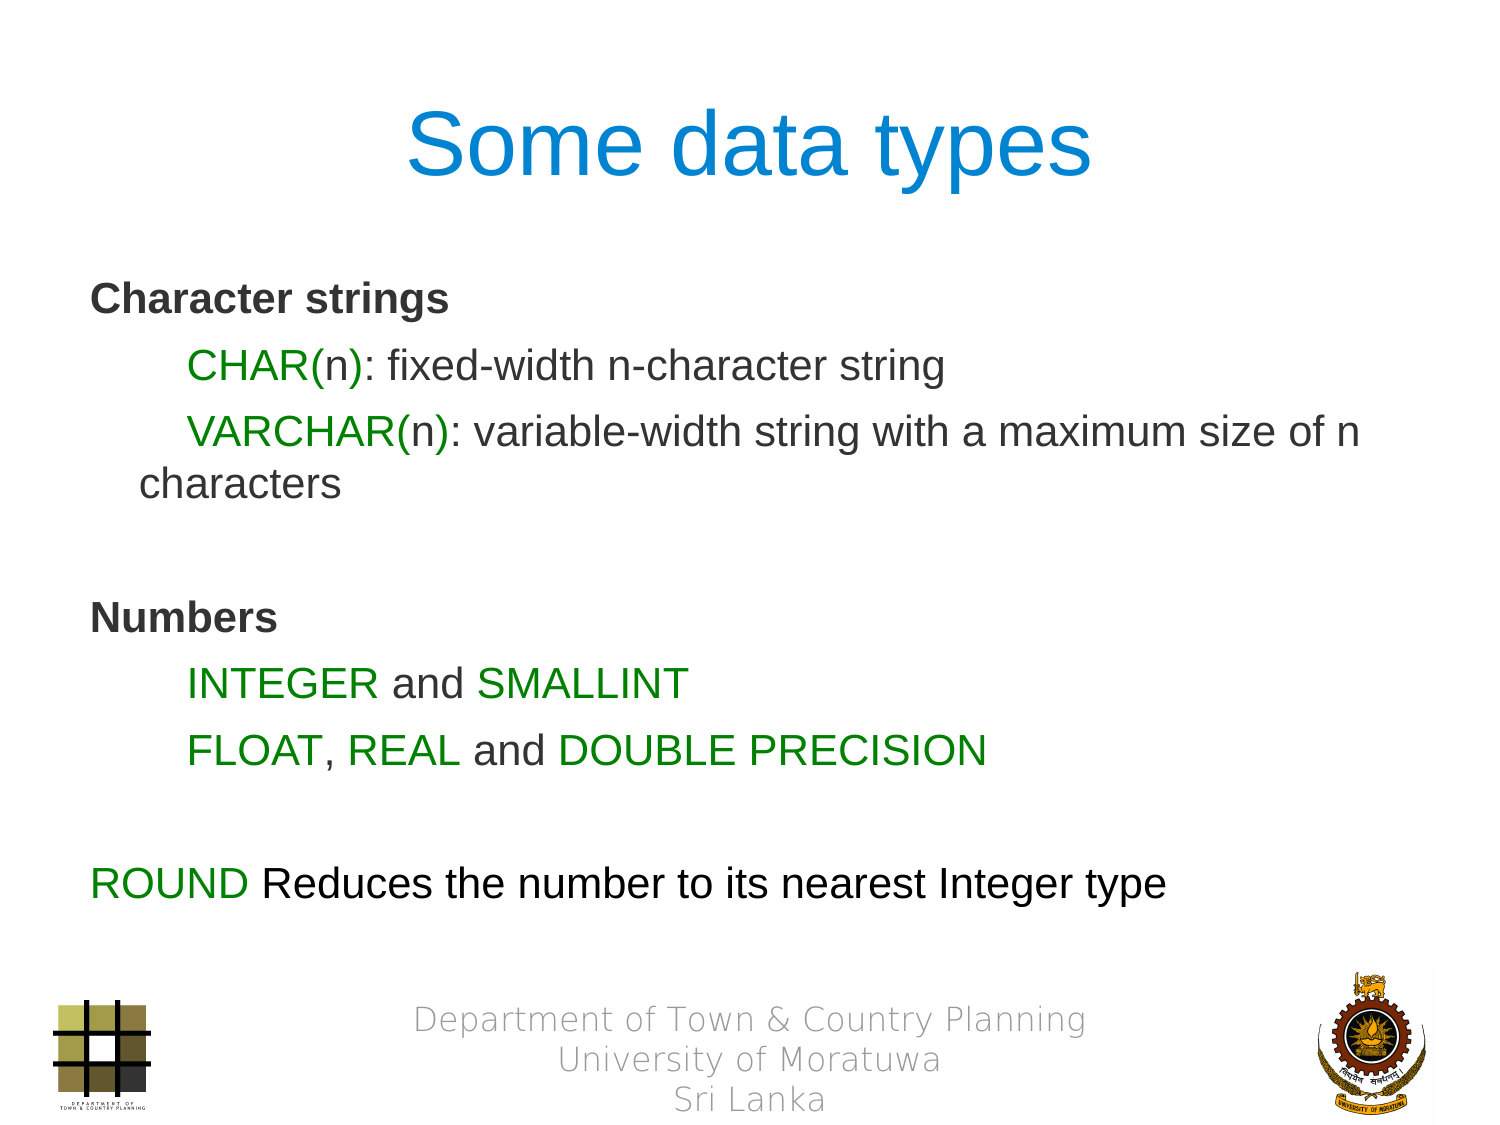

# Some data types
Character strings
 CHAR(n): fixed-width n-character string
 VARCHAR(n): variable-width string with a maximum size of n characters
Numbers
 INTEGER and SMALLINT
 FLOAT, REAL and DOUBLE PRECISION
ROUND Reduces the number to its nearest Integer type